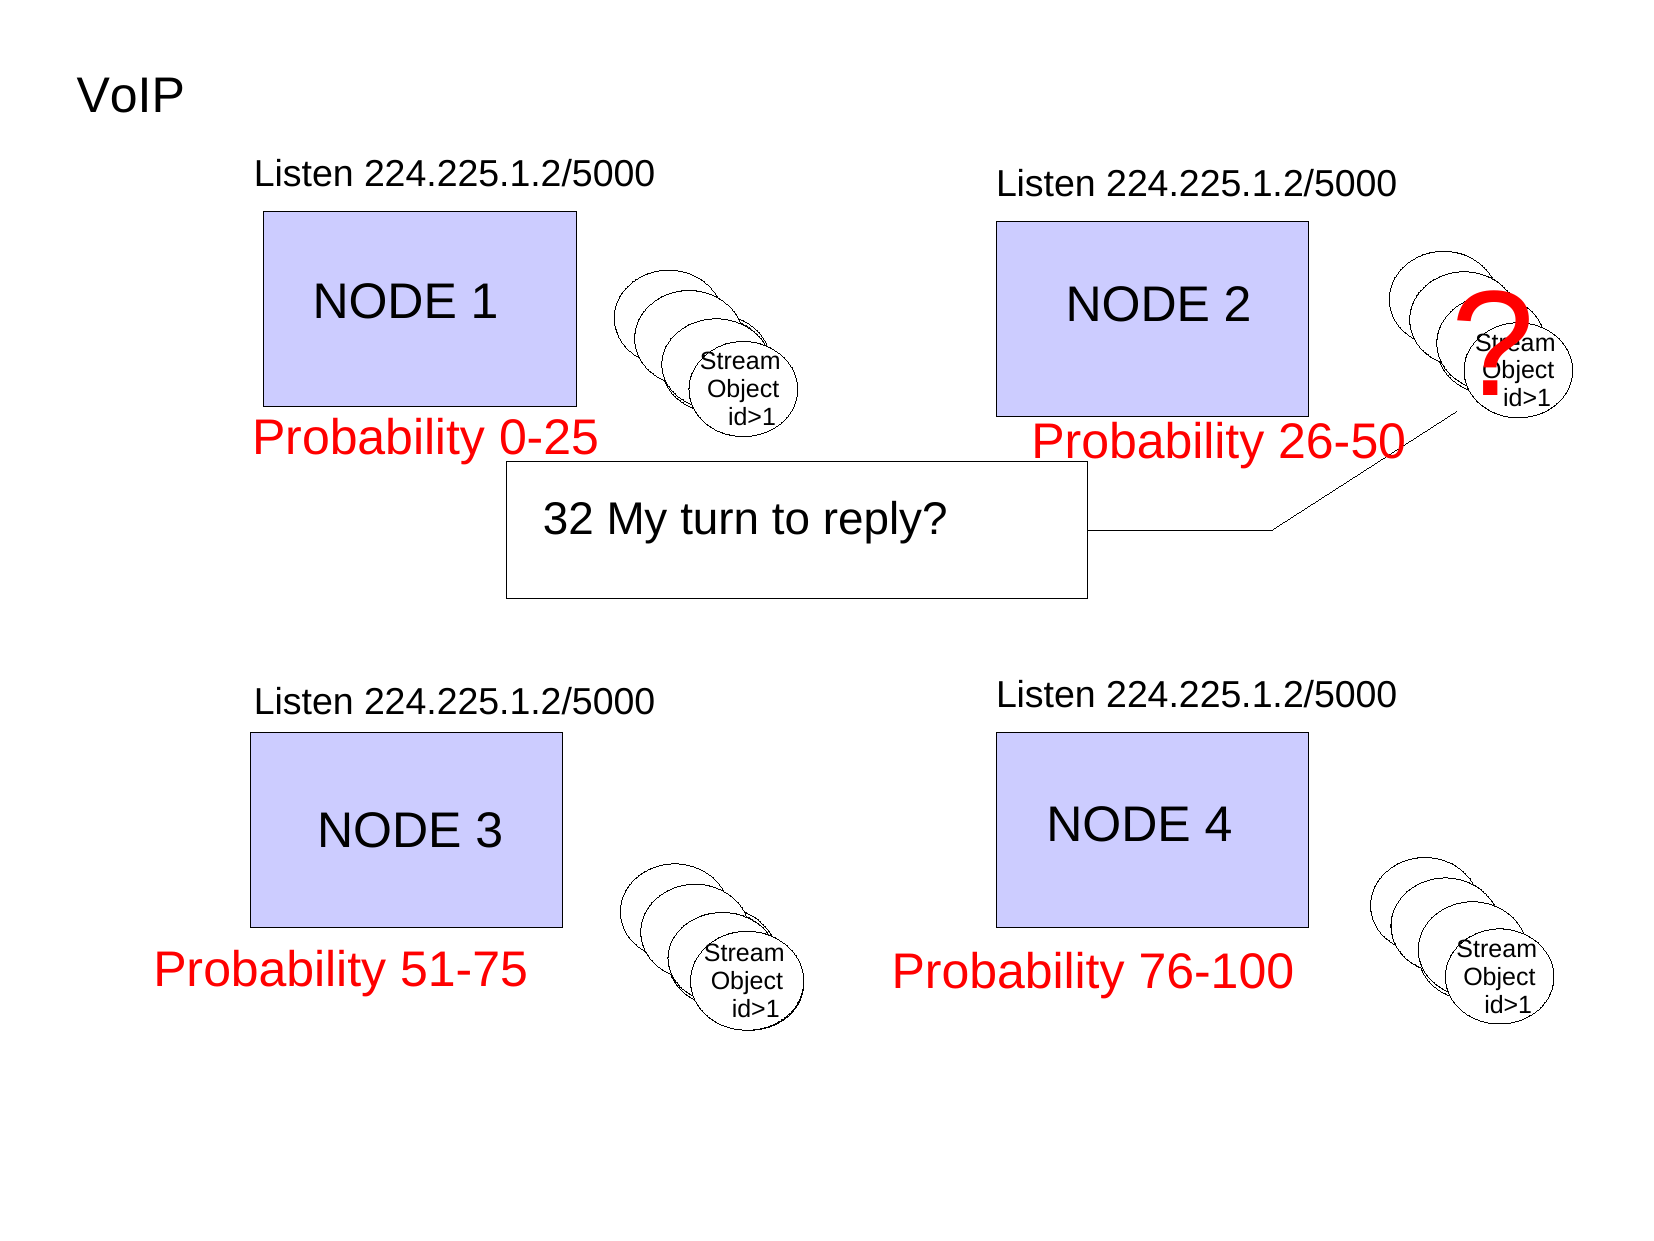

VoIP
Listen 224.225.1.2/5000
Listen 224.225.1.2/5000
?
NODE 1
NODE 2
Stream
 Object
 id>1
Stream
 Object
 id>1
Stream
 Object
 id>1
Stream
 Object
 id>1
Stream
 Object
 id>1
Stream
 Object
 id>1
Probability 0-25
Probability 26-50
32 My turn to reply?
Listen 224.225.1.2/5000
Listen 224.225.1.2/5000
NODE 4
NODE 3
Stream
 Object
 id>1
Stream
 Object
 id>1
Stream
 Object
 id>1
Stream
 Object
 id>1
Stream
 Object
 id>1
Stream
 Object
 id>1
Probability 51-75
Probability 76-100